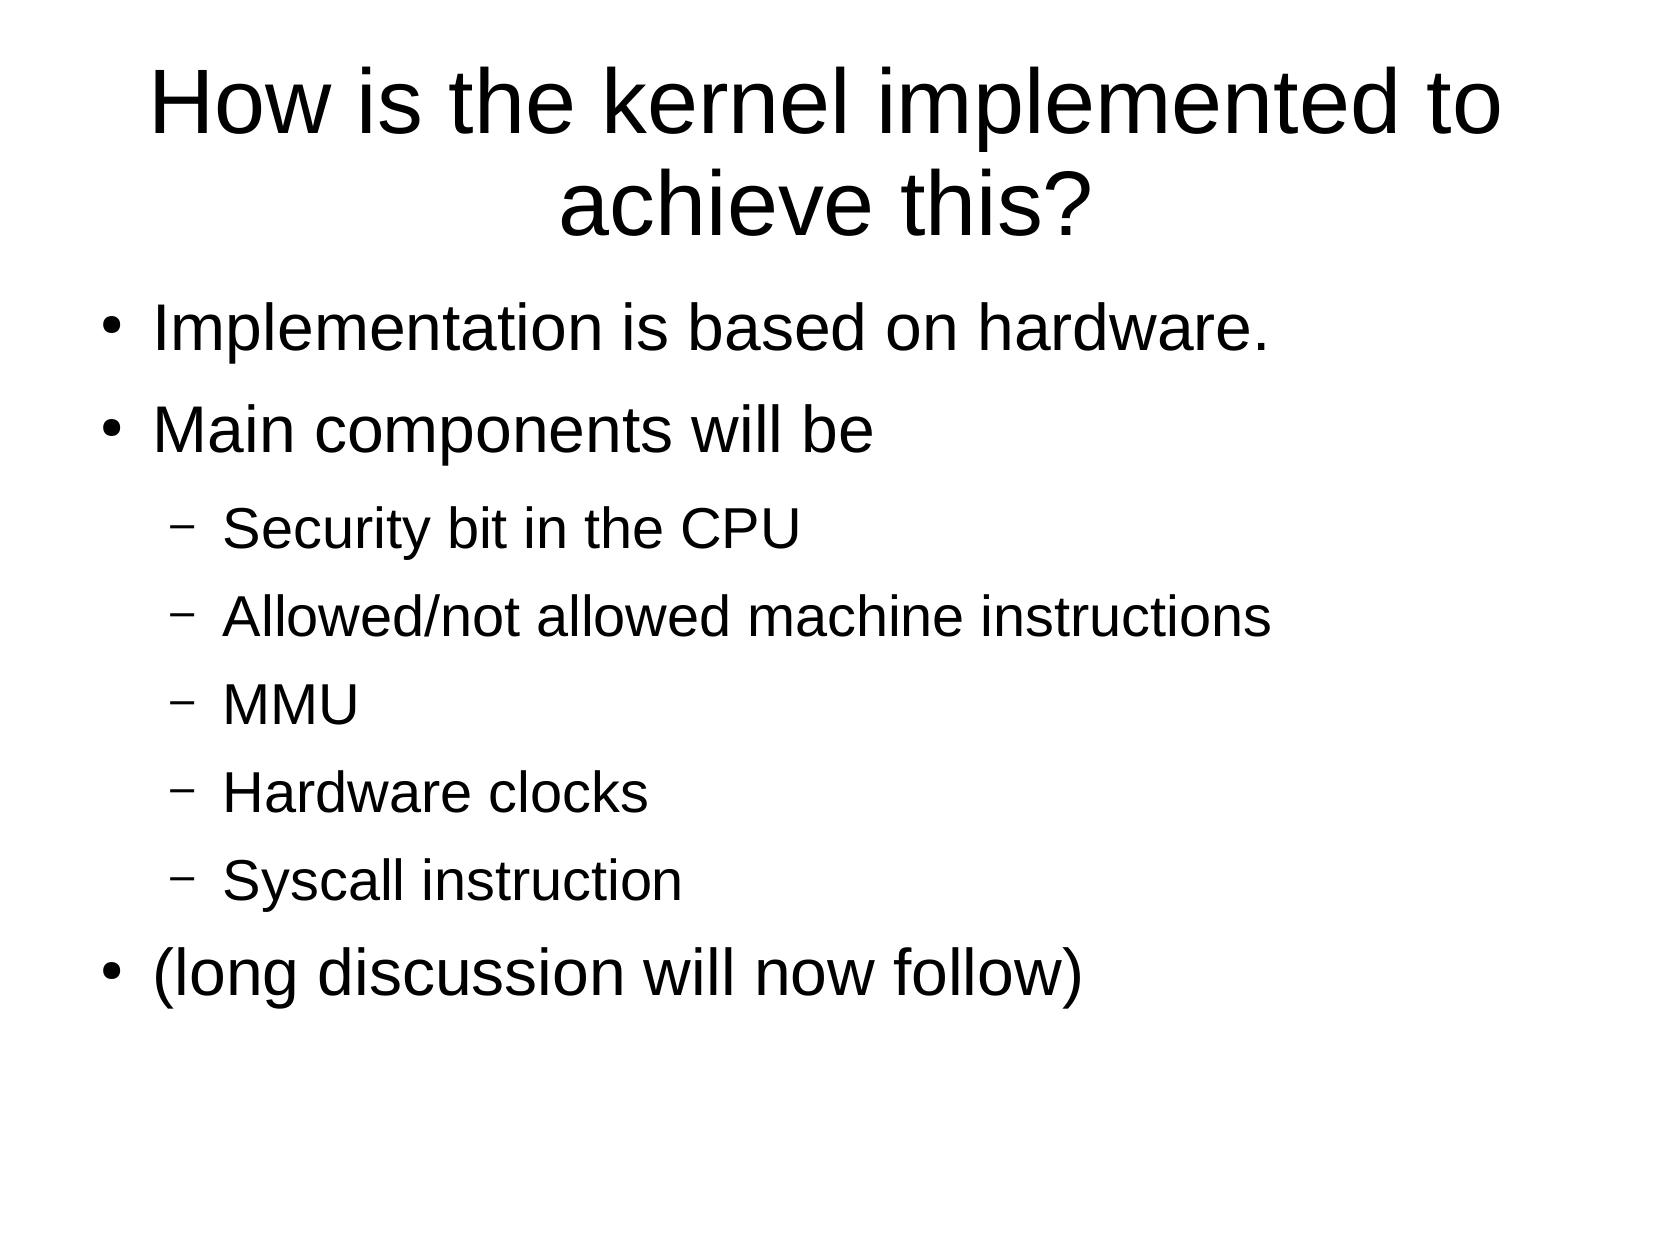

# How is the kernel implemented to achieve this?
Implementation is based on hardware.
Main components will be
Security bit in the CPU
Allowed/not allowed machine instructions
MMU
Hardware clocks
Syscall instruction
(long discussion will now follow)